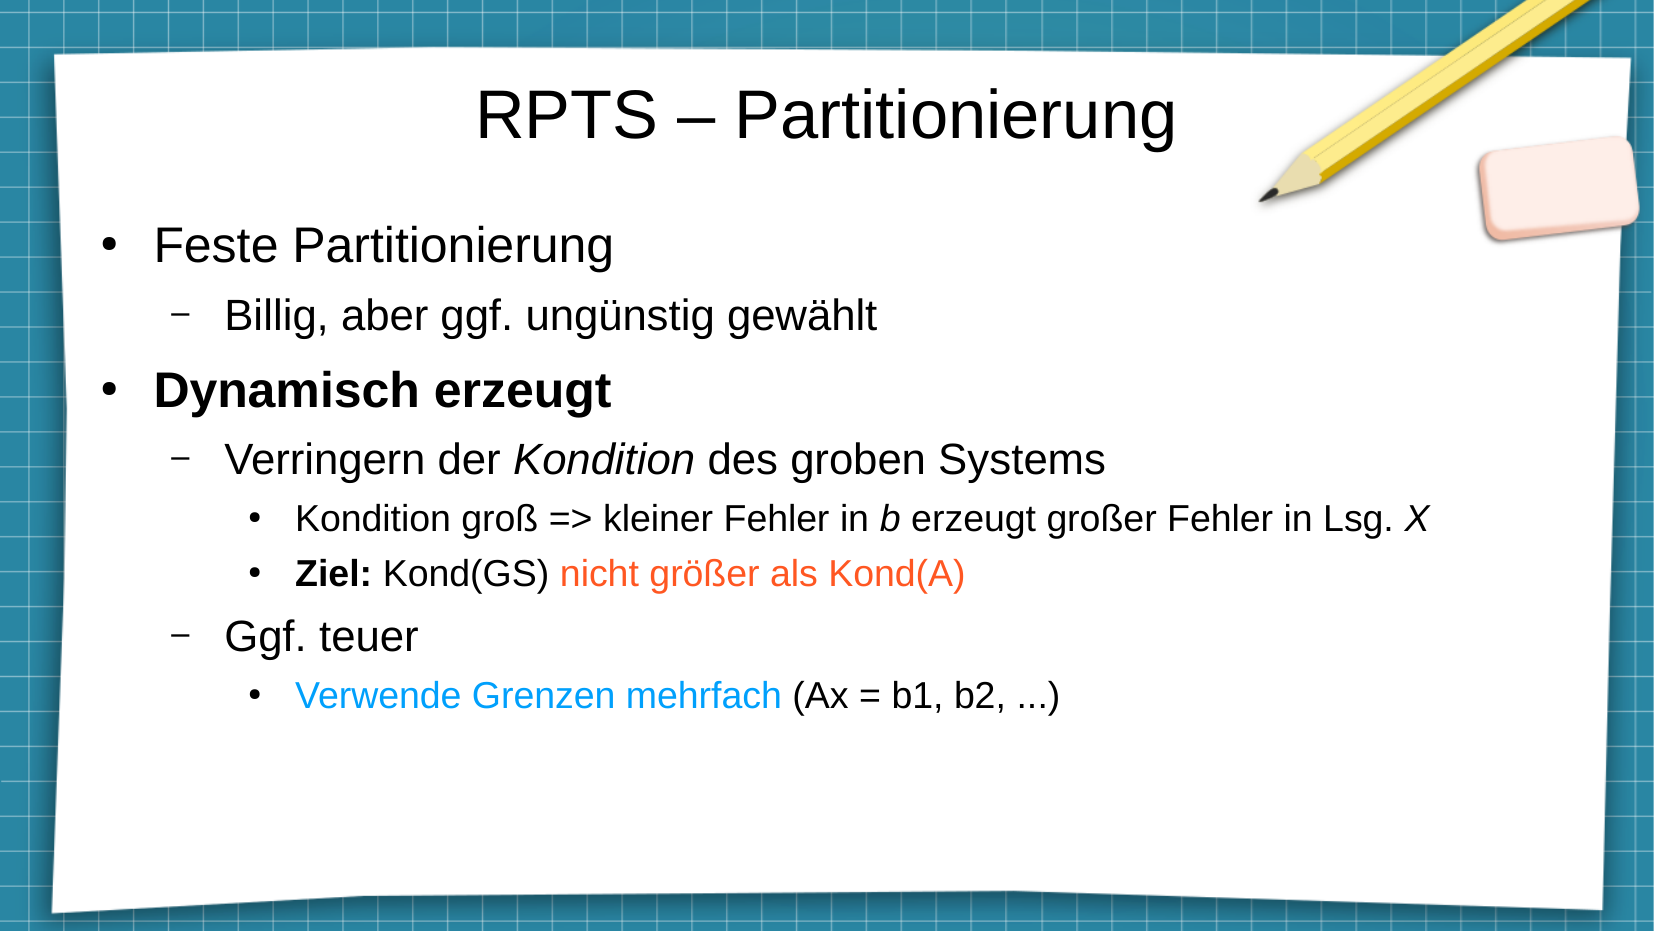

# RPTS – Partitionierung
Feste Partitionierung
Billig, aber ggf. ungünstig gewählt
Dynamisch erzeugt
Verringern der Kondition des groben Systems
Kondition groß => kleiner Fehler in b erzeugt großer Fehler in Lsg. X
Ziel: Kond(GS) nicht größer als Kond(A)
Ggf. teuer
Verwende Grenzen mehrfach (Ax = b1, b2, ...)